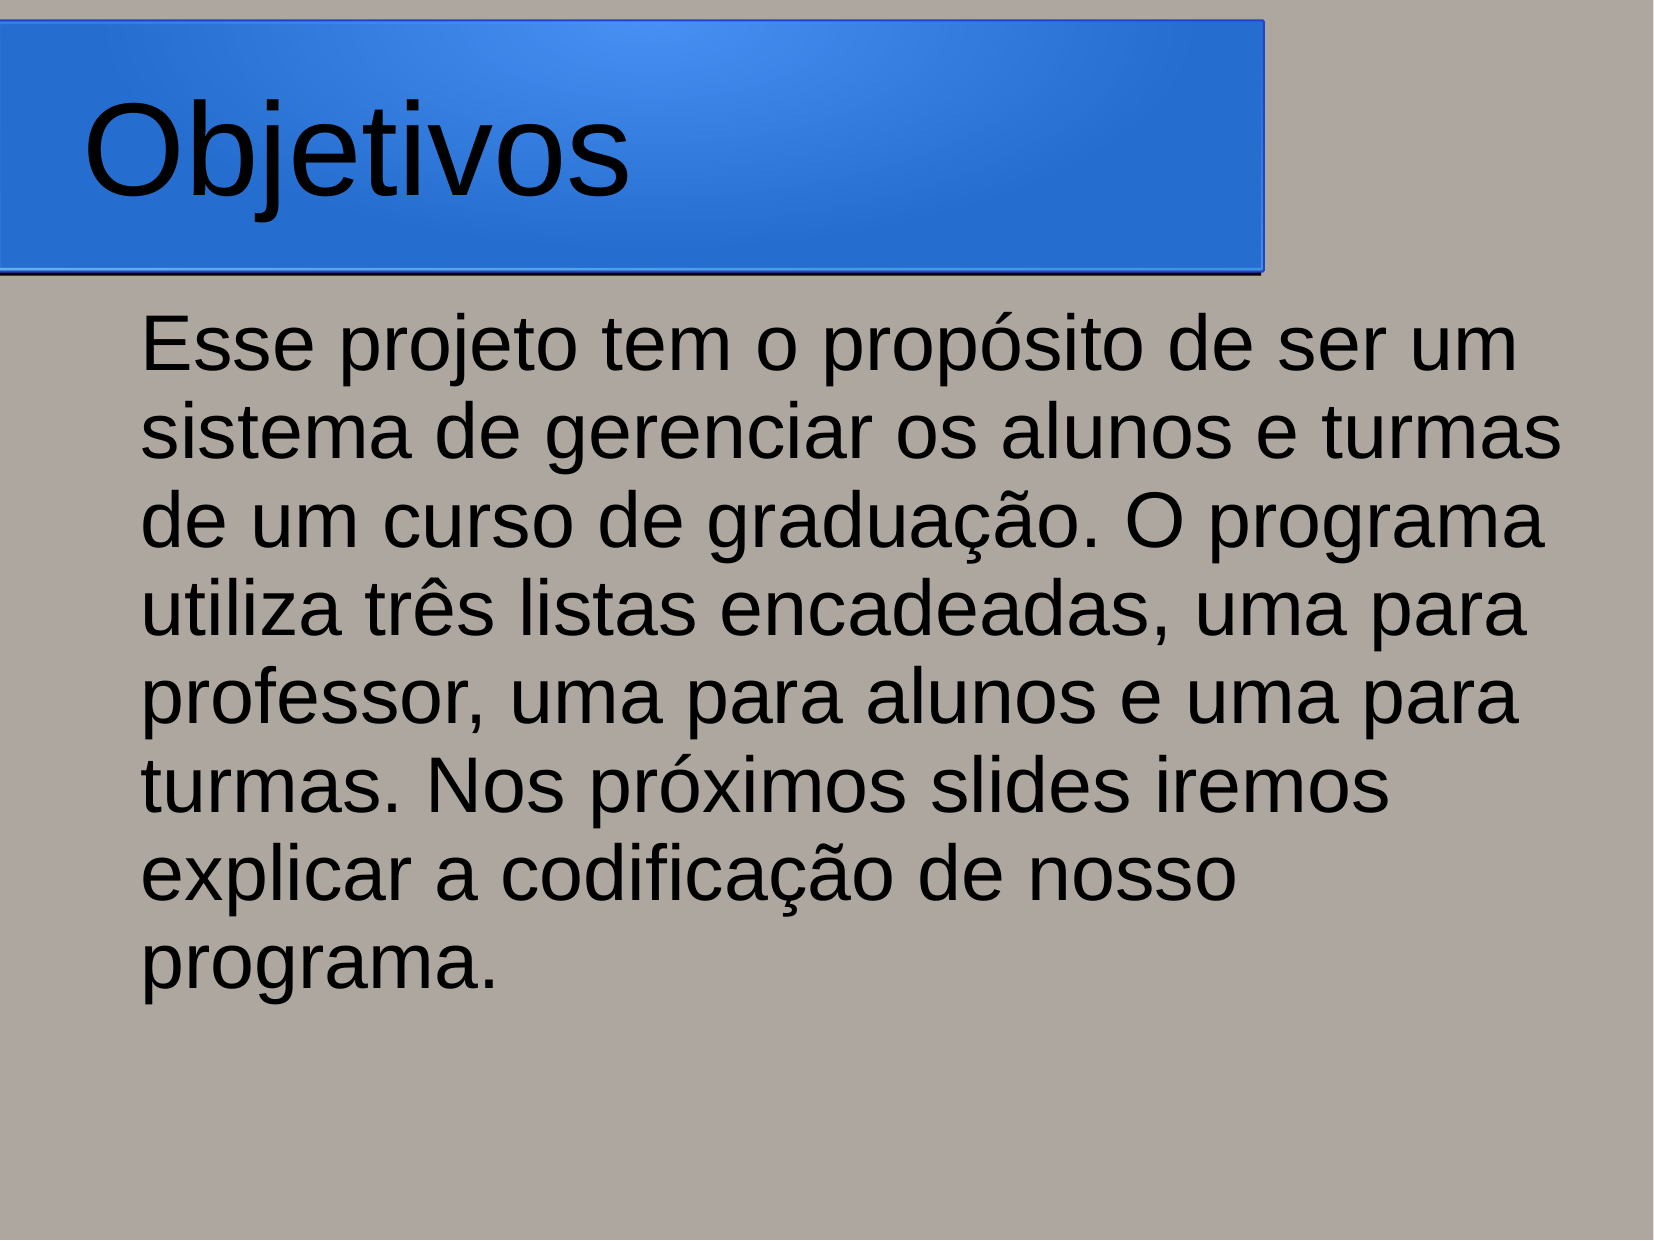

# Objetivos
Esse projeto tem o propósito de ser um sistema de gerenciar os alunos e turmas de um curso de graduação. O programa utiliza três listas encadeadas, uma para professor, uma para alunos e uma para turmas. Nos próximos slides iremos explicar a codificação de nosso programa.